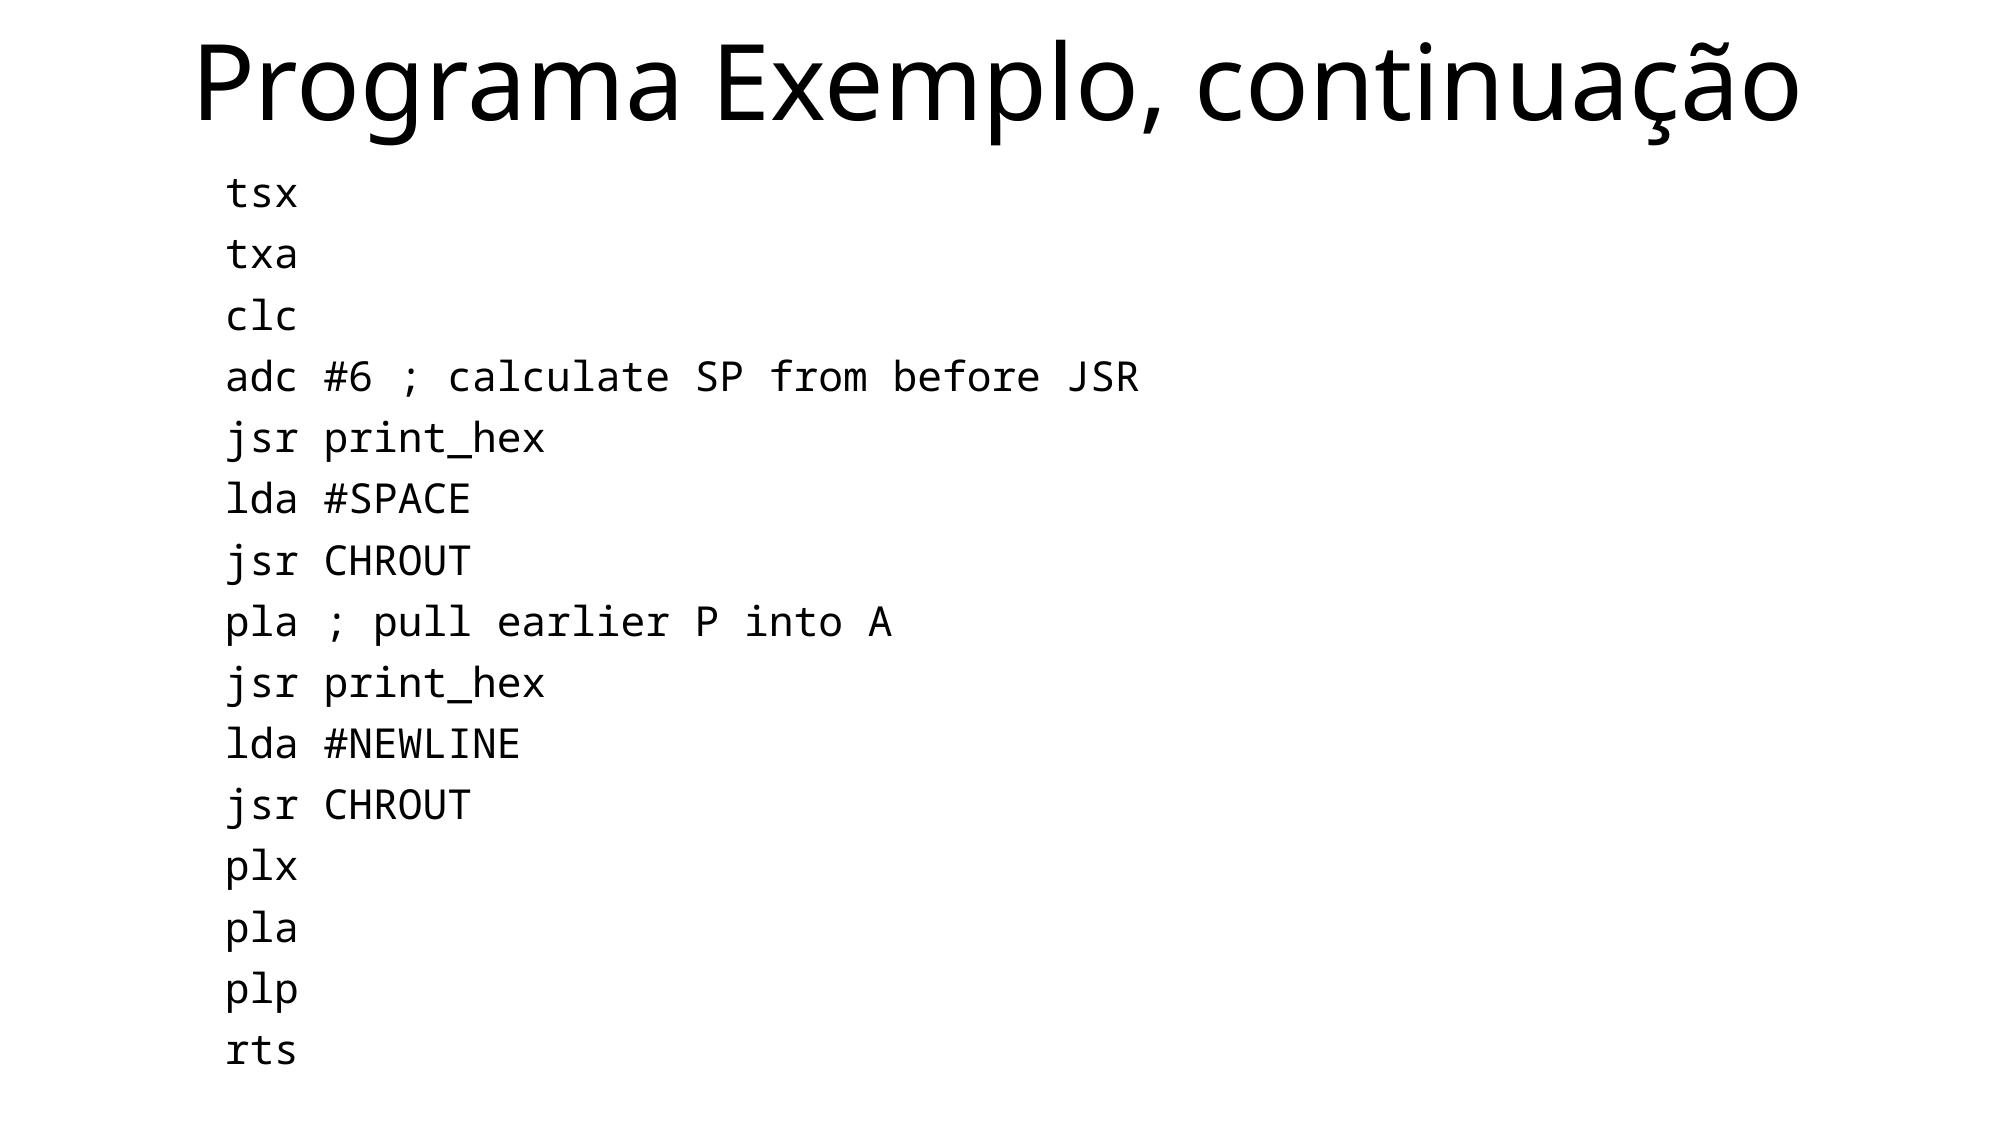

Programa Exemplo, continuação
# tsx
 txa
 clc
 adc #6 ; calculate SP from before JSR
 jsr print_hex
 lda #SPACE
 jsr CHROUT
 pla ; pull earlier P into A
 jsr print_hex
 lda #NEWLINE
 jsr CHROUT
 plx
 pla
 plp
 rts